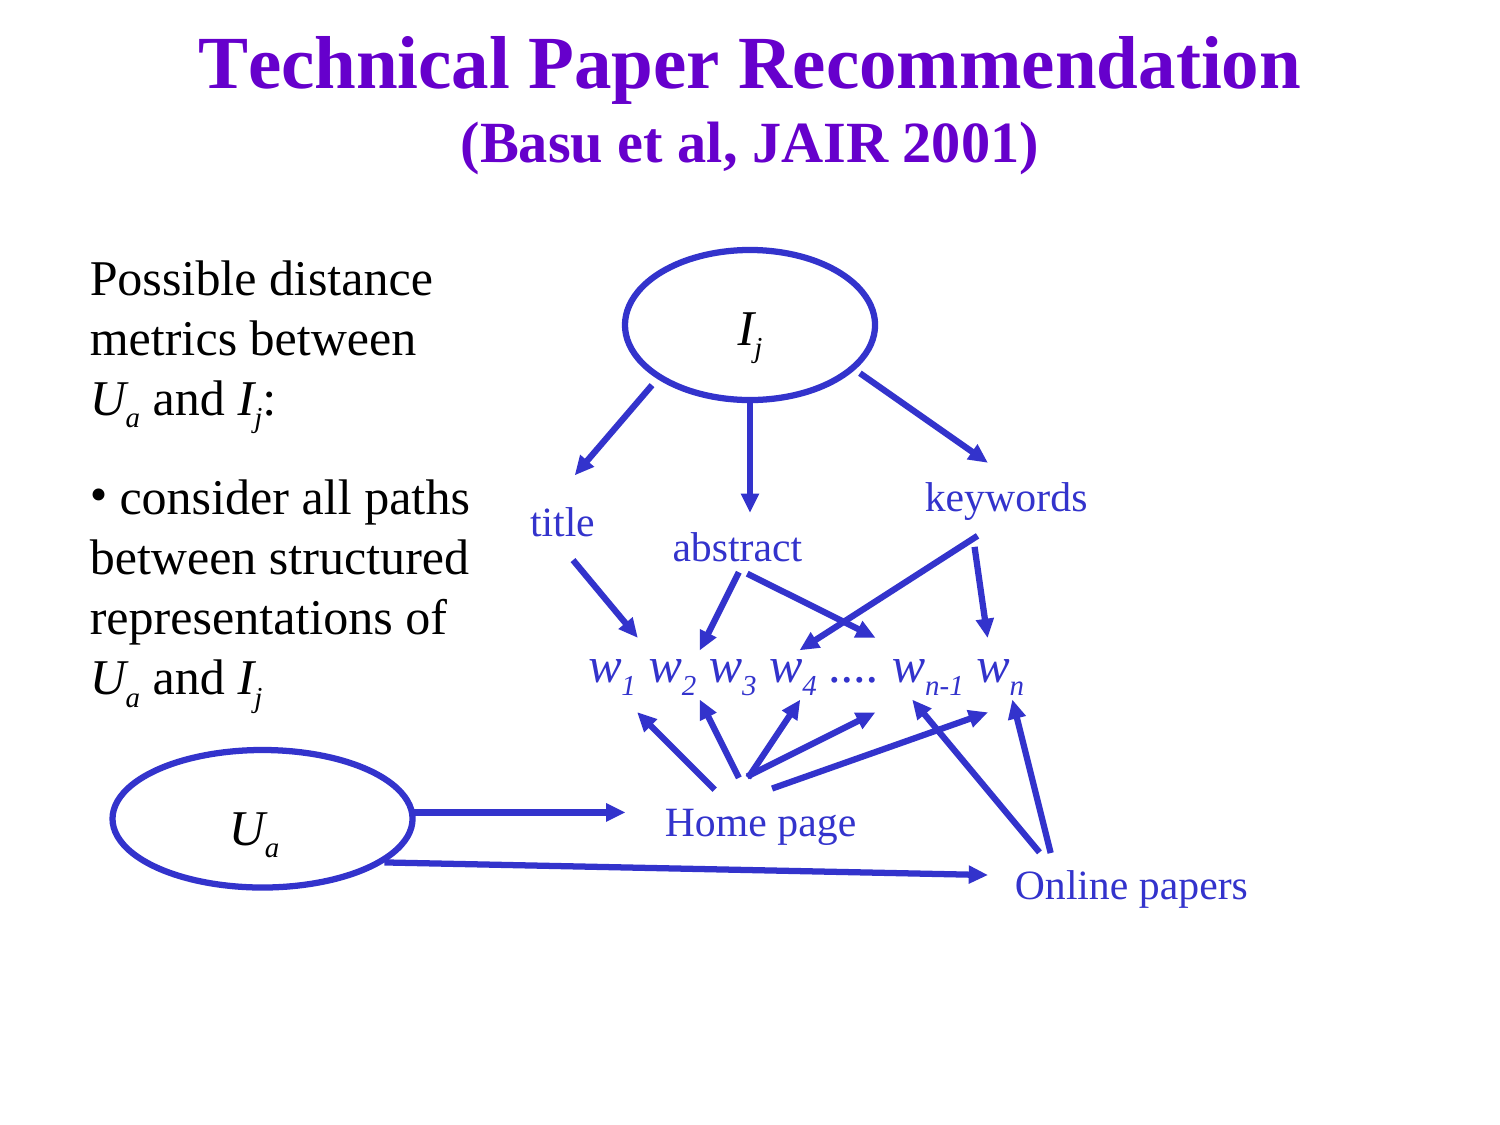

# Technical Paper Recommendation (Basu et al, JAIR 2001)
Possible distance metrics between Ua and Ij:
 consider all paths between structured representations of Ua and Ij
Ij
keywords
title
abstract
w1 w2 w3 w4 .... wn-1 wn
Ua
Home page
Online papers